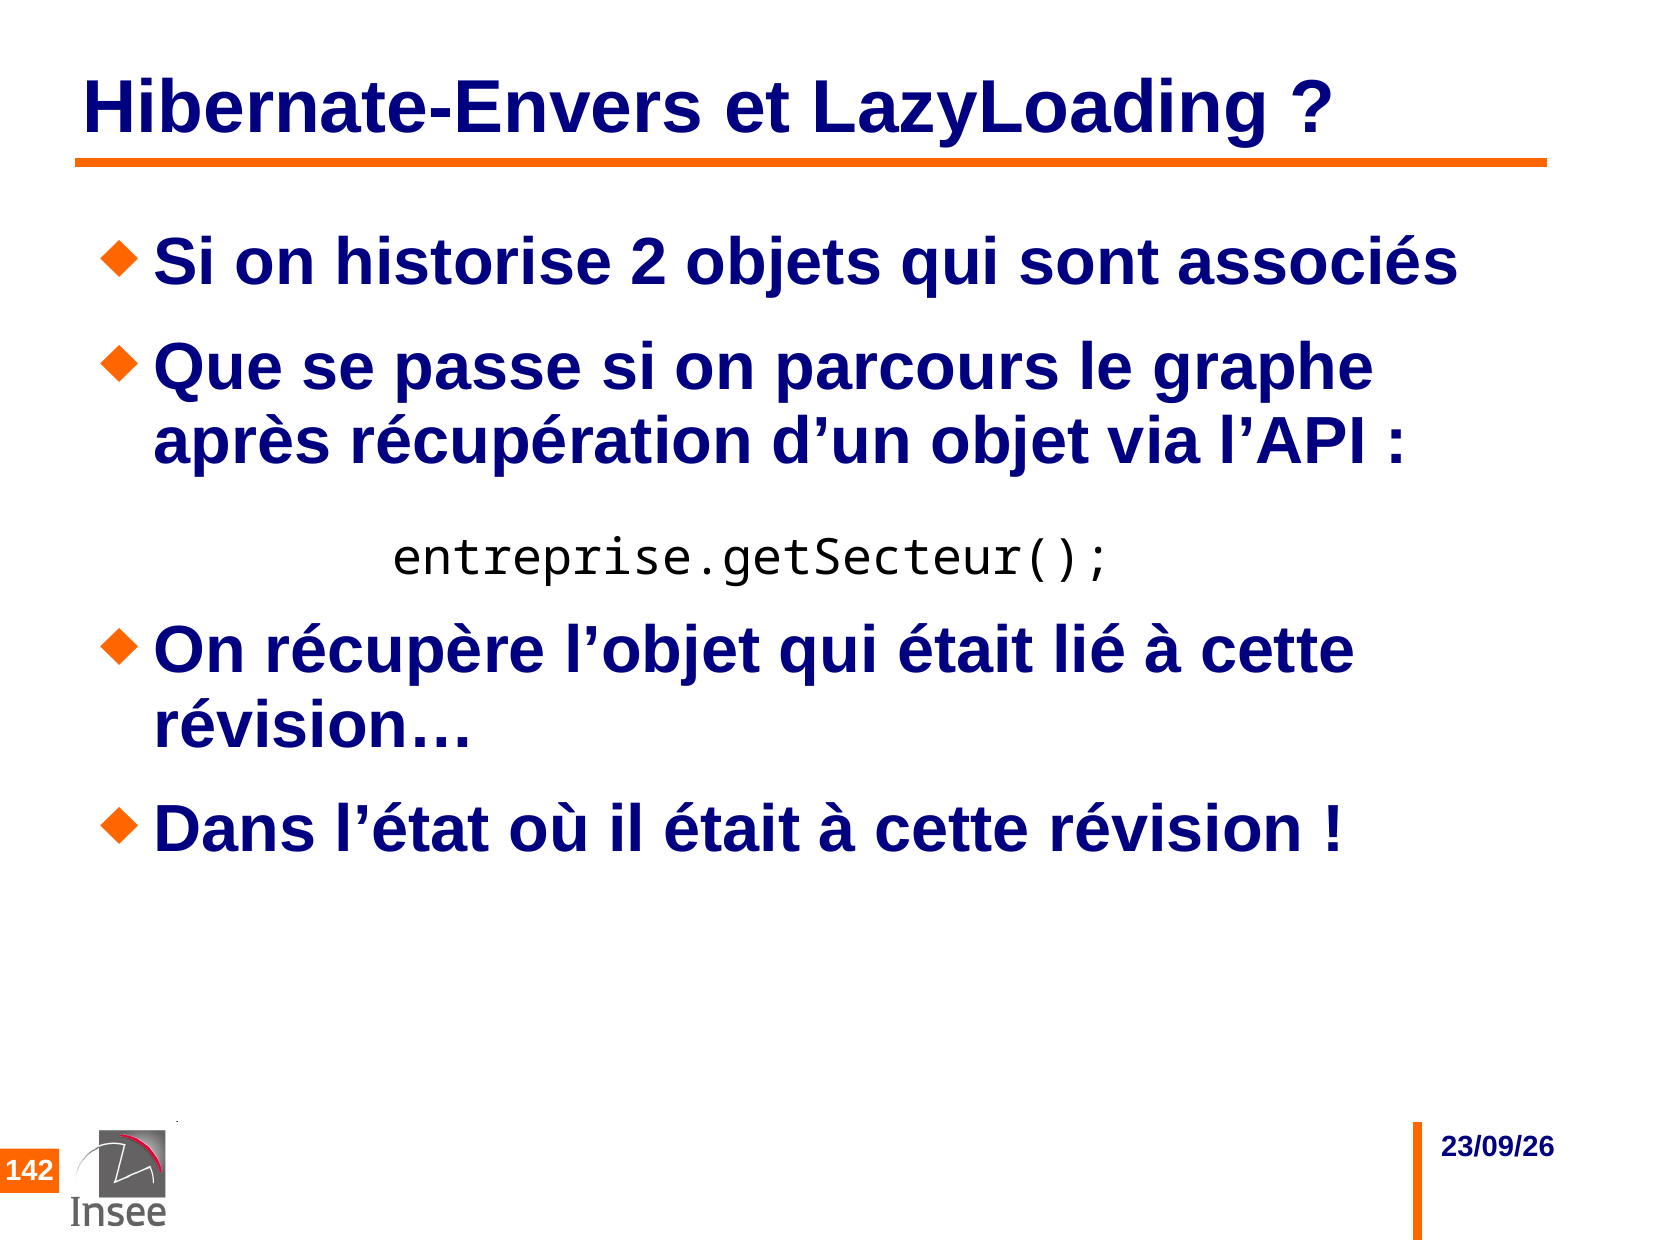

# Hibernate-Envers et LazyLoading ?
Si on historise 2 objets qui sont associés
Que se passe si on parcours le graphe après récupération d’un objet via l’API :
On récupère l’objet qui était lié à cette révision…
Dans l’état où il était à cette révision !
entreprise.getSecteur();
142